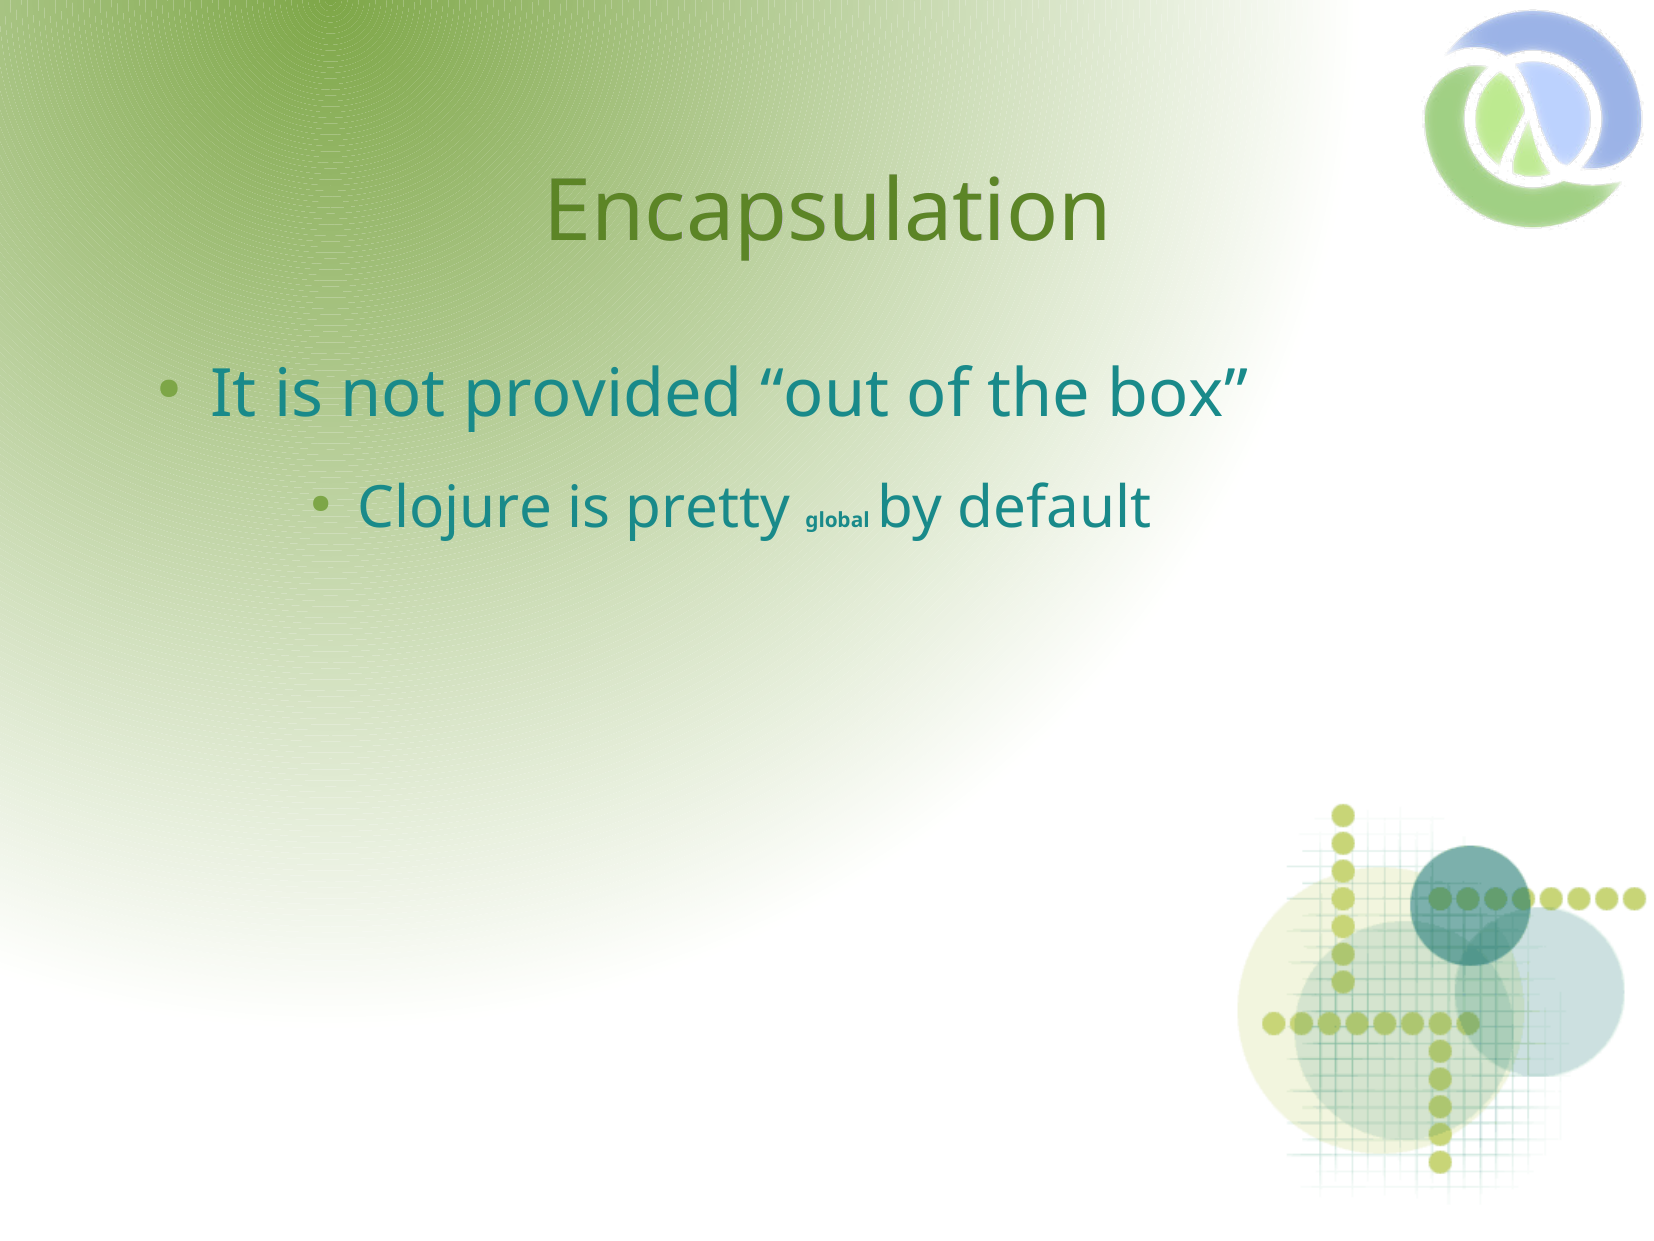

# Encapsulation
It is not provided “out of the box”
Clojure is pretty global by default